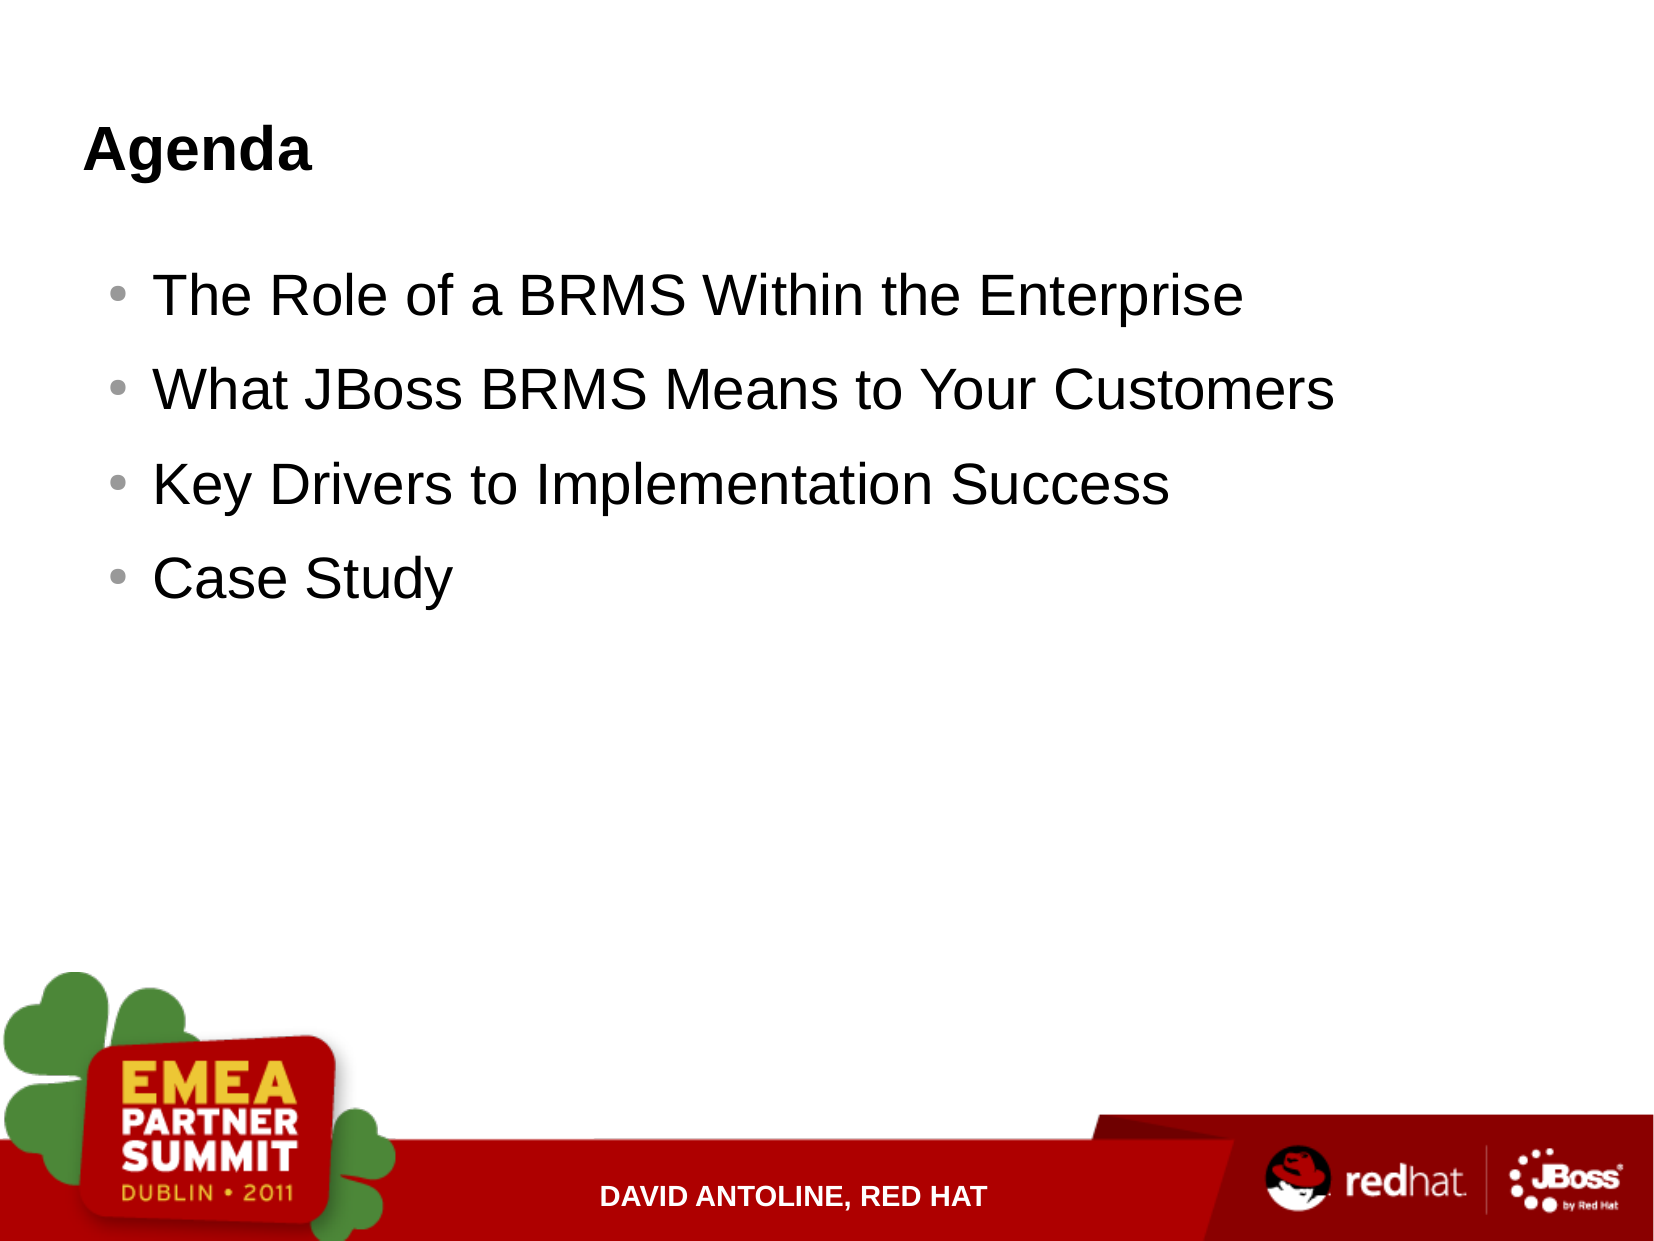

# Agenda
The Role of a BRMS Within the Enterprise
What JBoss BRMS Means to Your Customers
Key Drivers to Implementation Success
Case Study